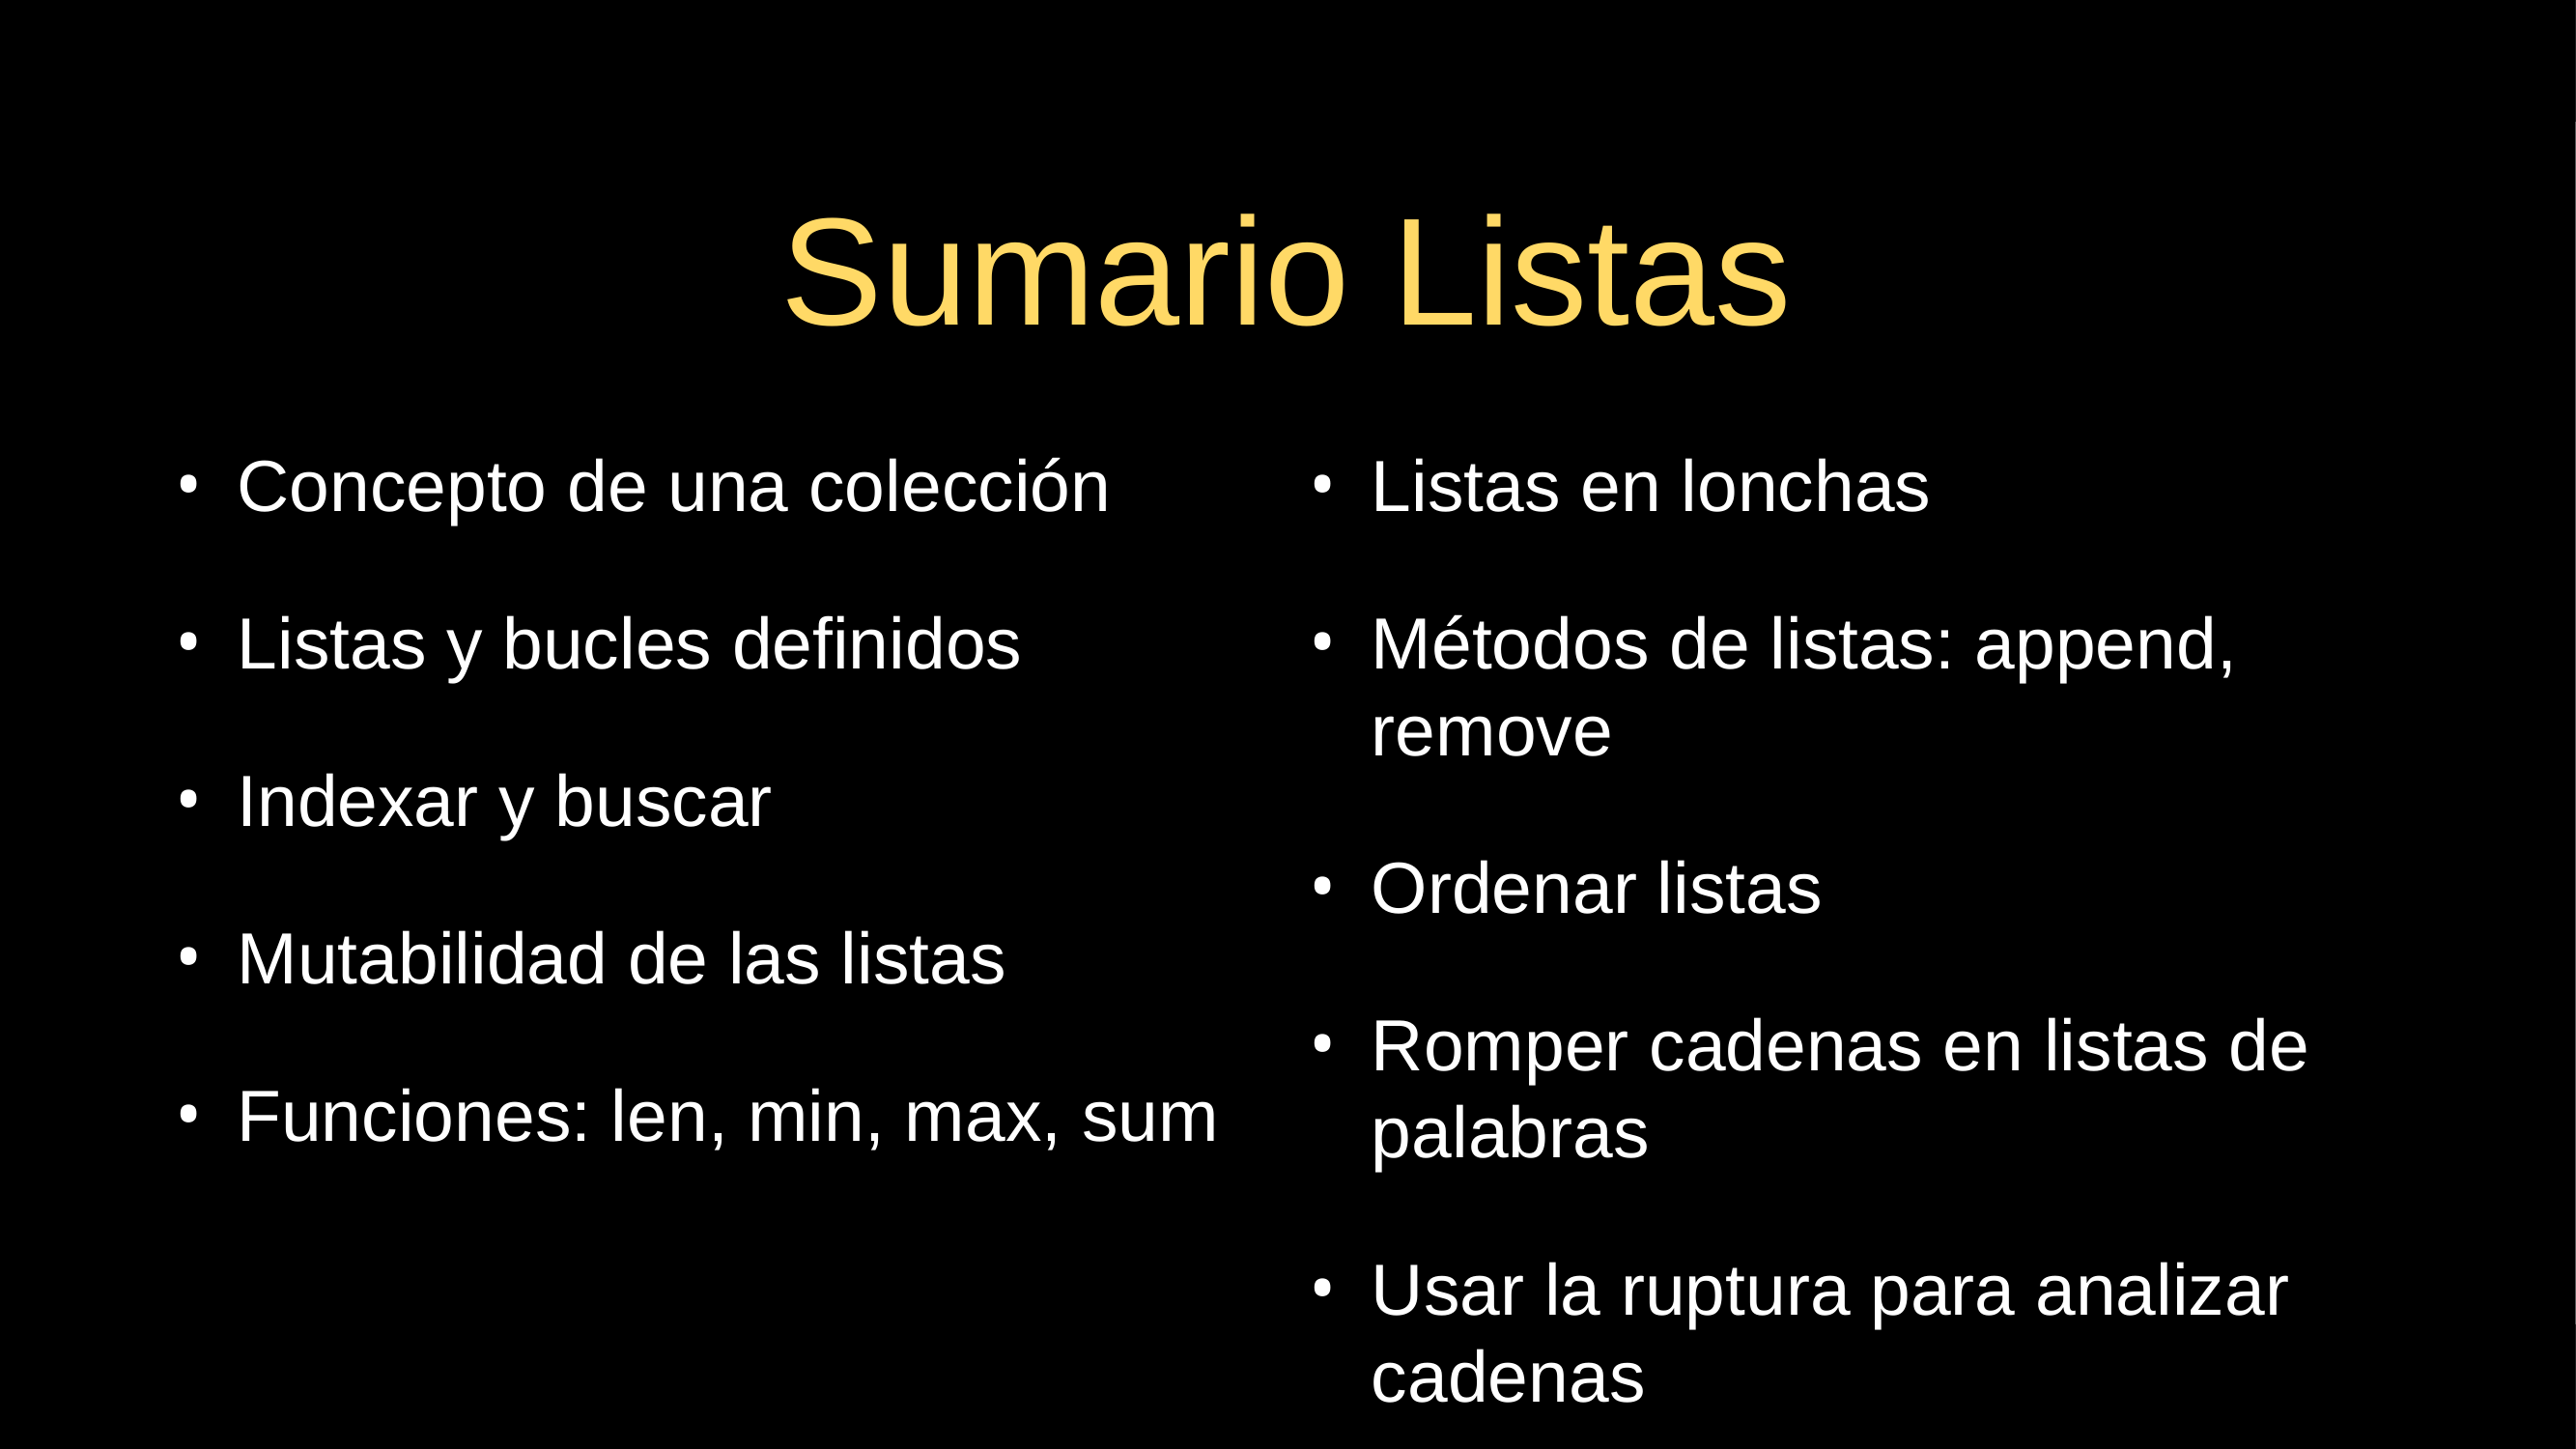

# Sumario Listas
Concepto de una colección
Listas y bucles definidos
Indexar y buscar
Mutabilidad de las listas
Funciones: len, min, max, sum
Listas en lonchas
Métodos de listas: append, remove
Ordenar listas
Romper cadenas en listas de palabras
Usar la ruptura para analizar cadenas